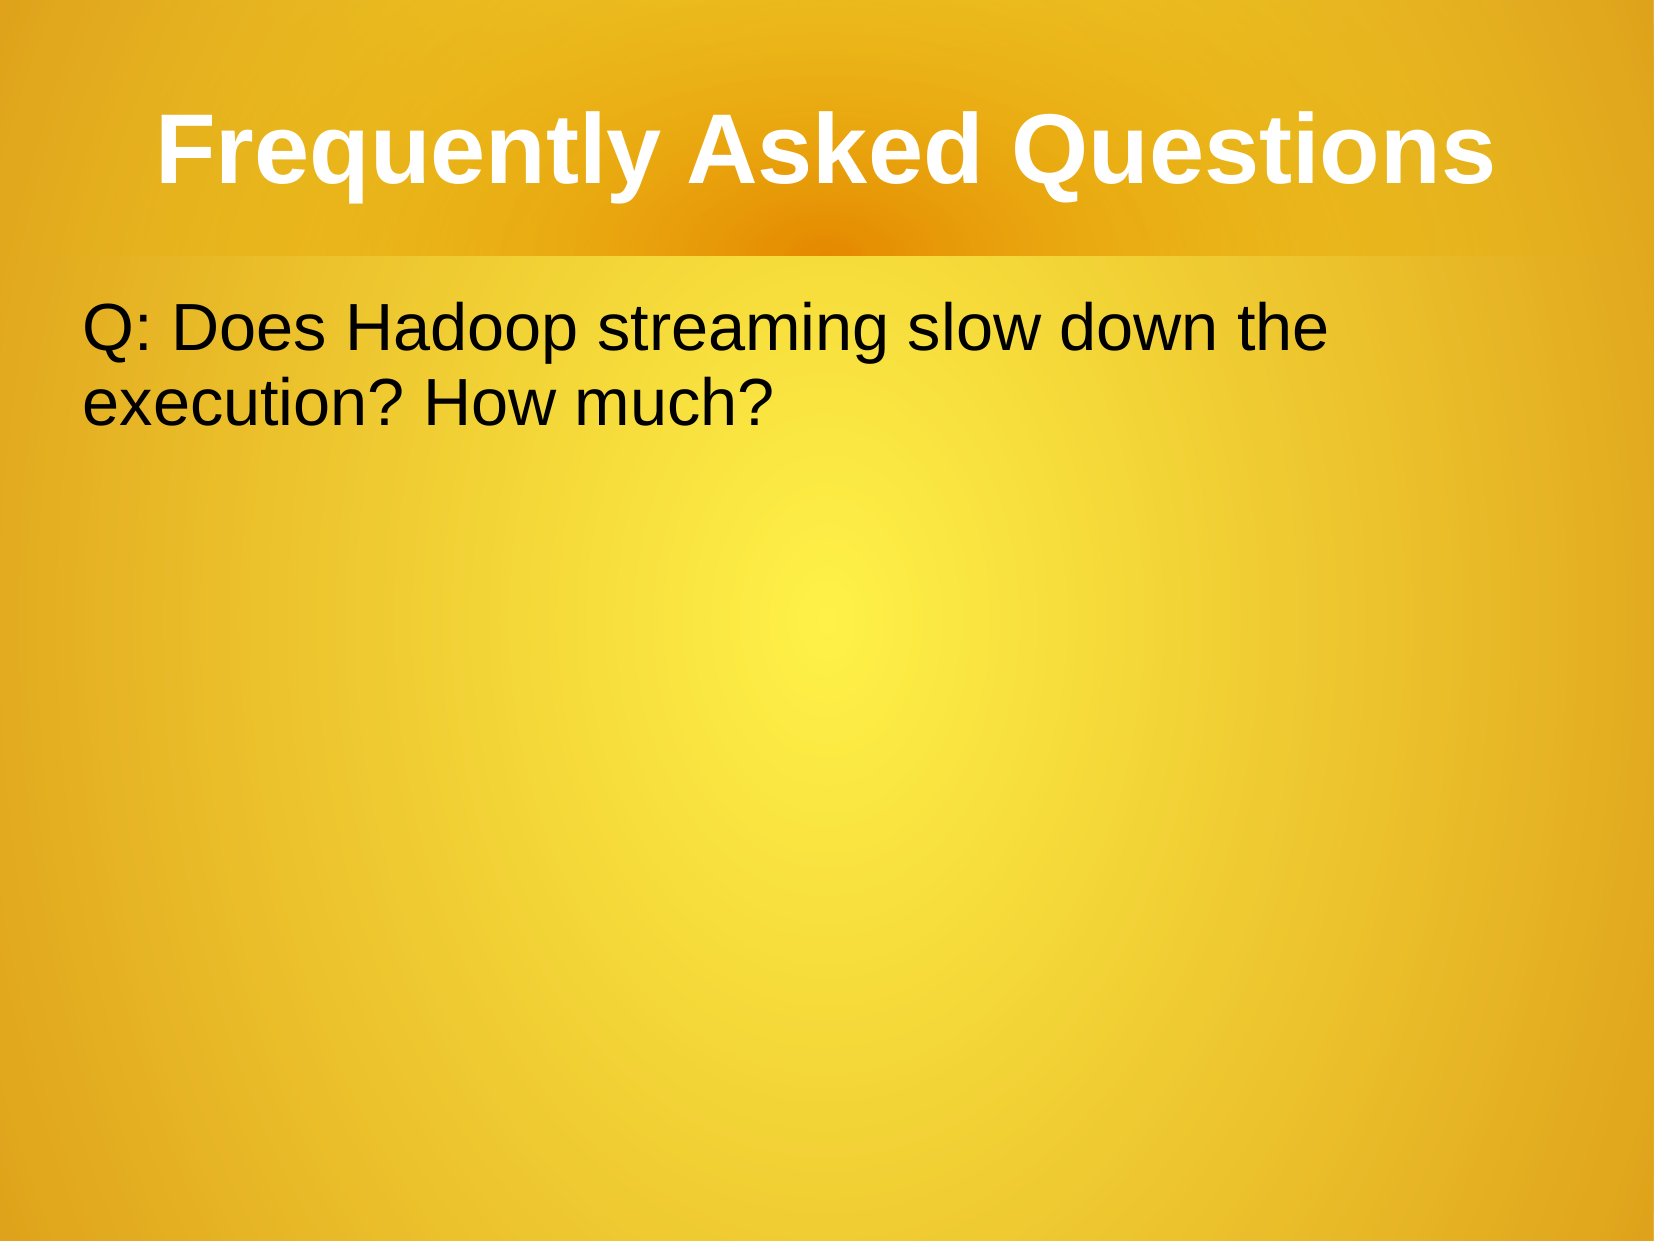

# Frequently Asked Questions
Q: Does Hadoop streaming slow down the execution? How much?